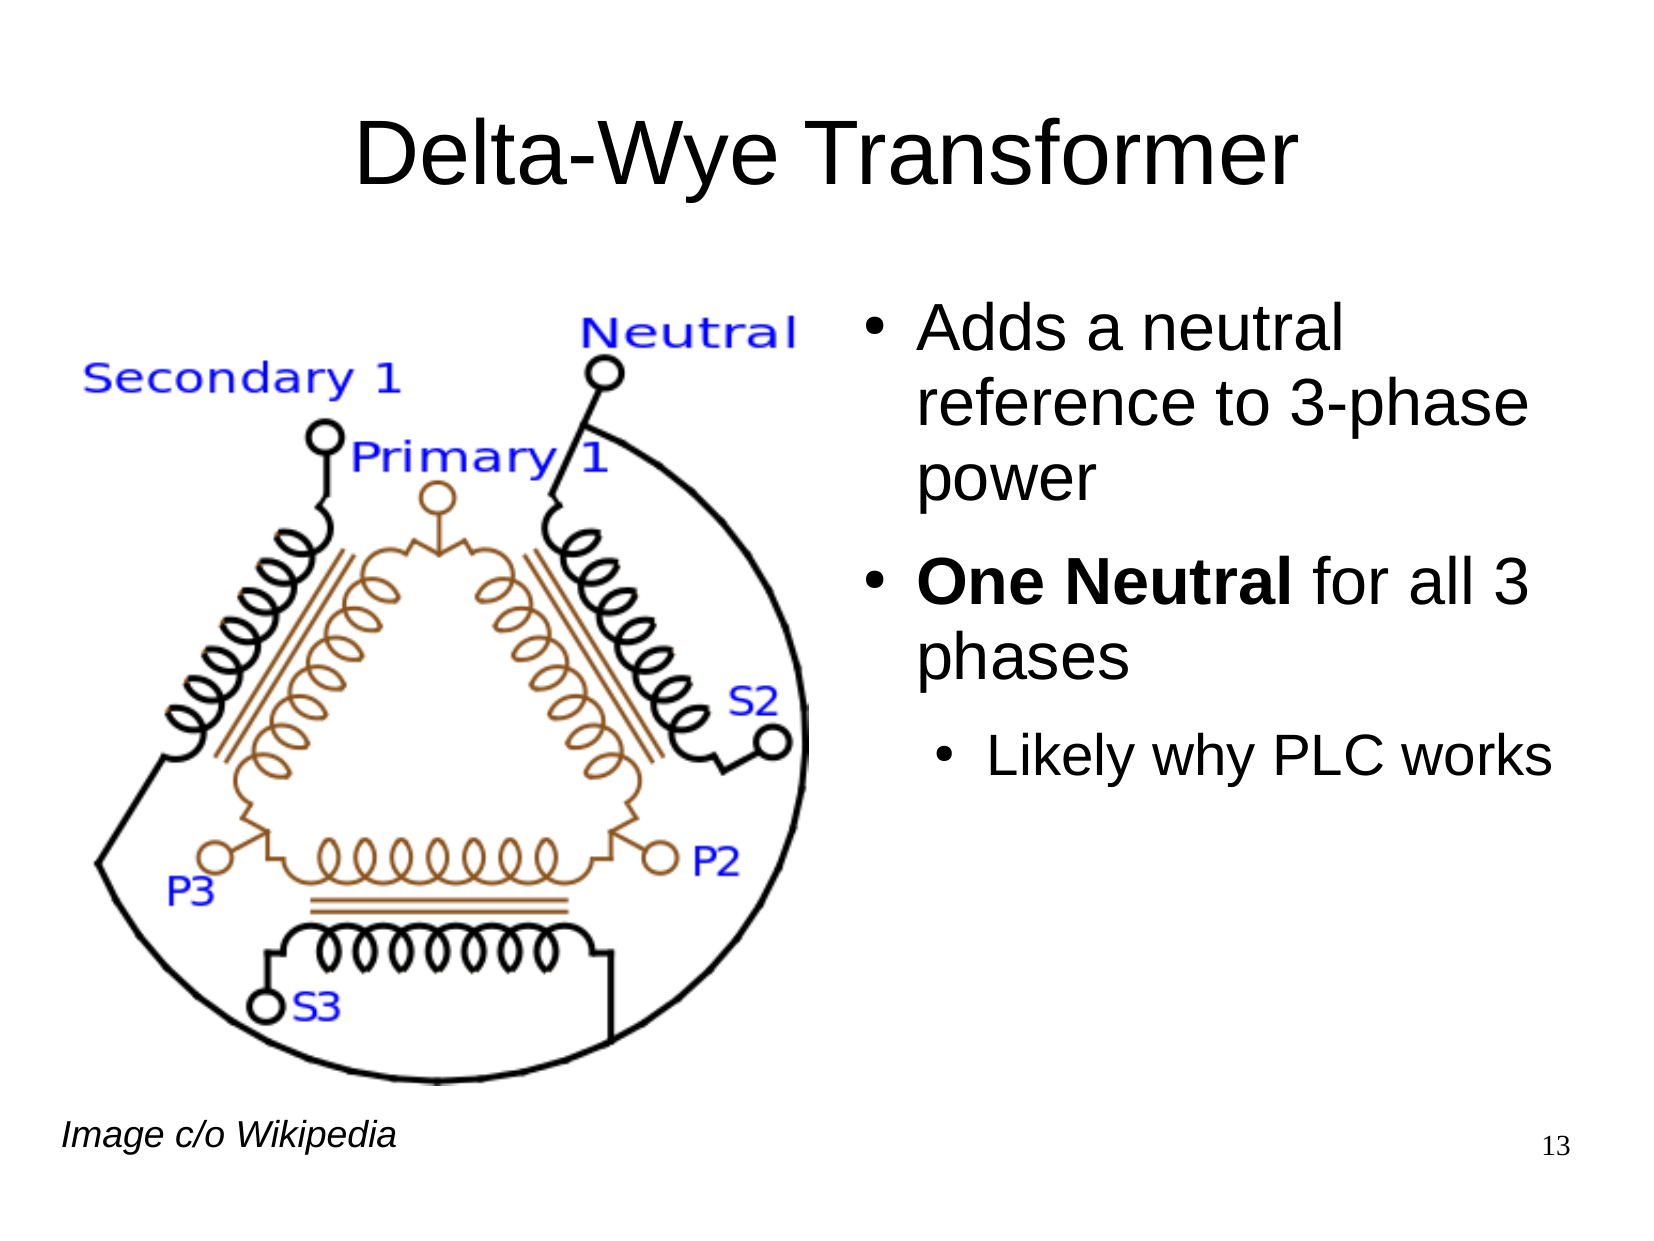

# Delta-Wye Transformer
Adds a neutral reference to 3-phase power
One Neutral for all 3 phases
Likely why PLC works
Image c/o Wikipedia
13